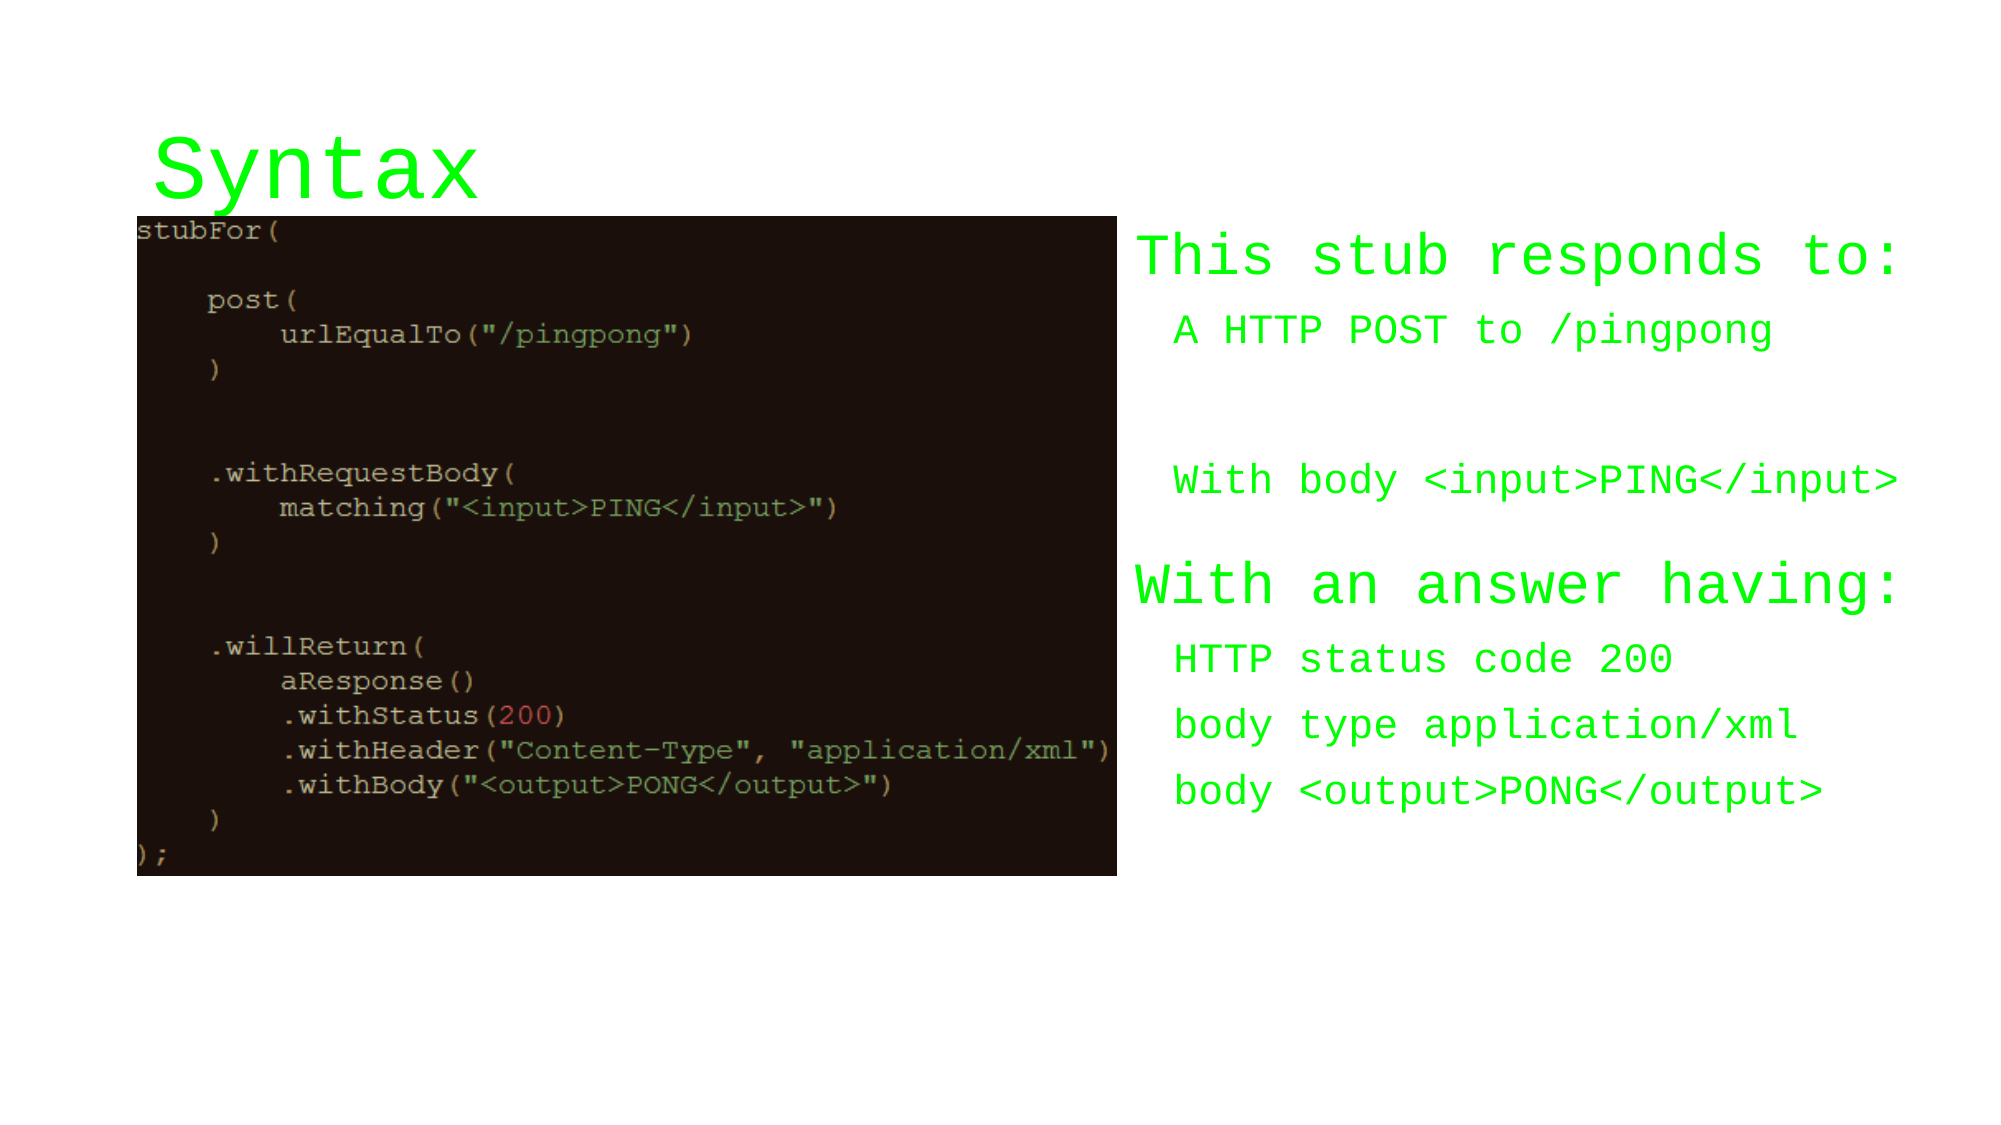

# Syntax
This stub responds to:
A HTTP POST to /pingpong
With body <input>PING</input>
With an answer having:
HTTP status code 200
body type application/xml
body <output>PONG</output>